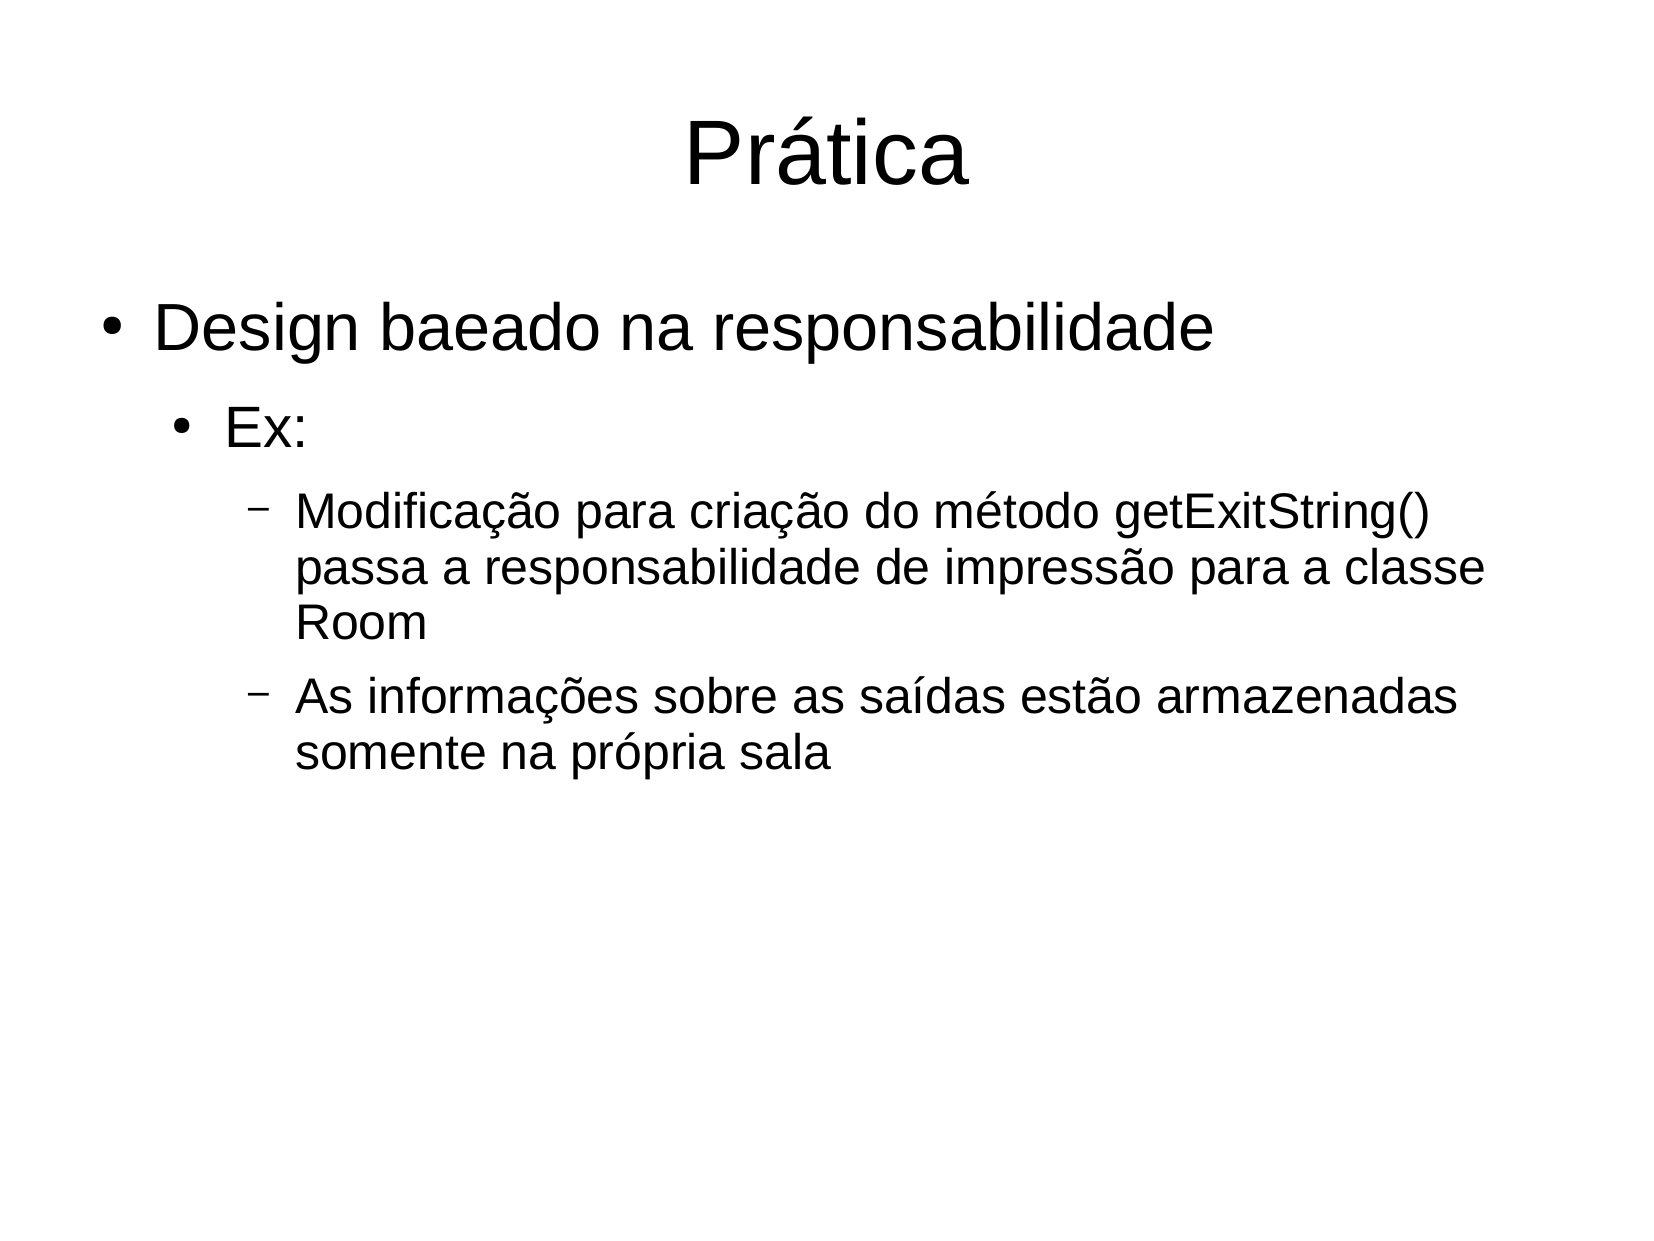

# Prática
Design baeado na responsabilidade
Ex:
Modificação para criação do método getExitString() passa a responsabilidade de impressão para a classe Room
As informações sobre as saídas estão armazenadas somente na própria sala